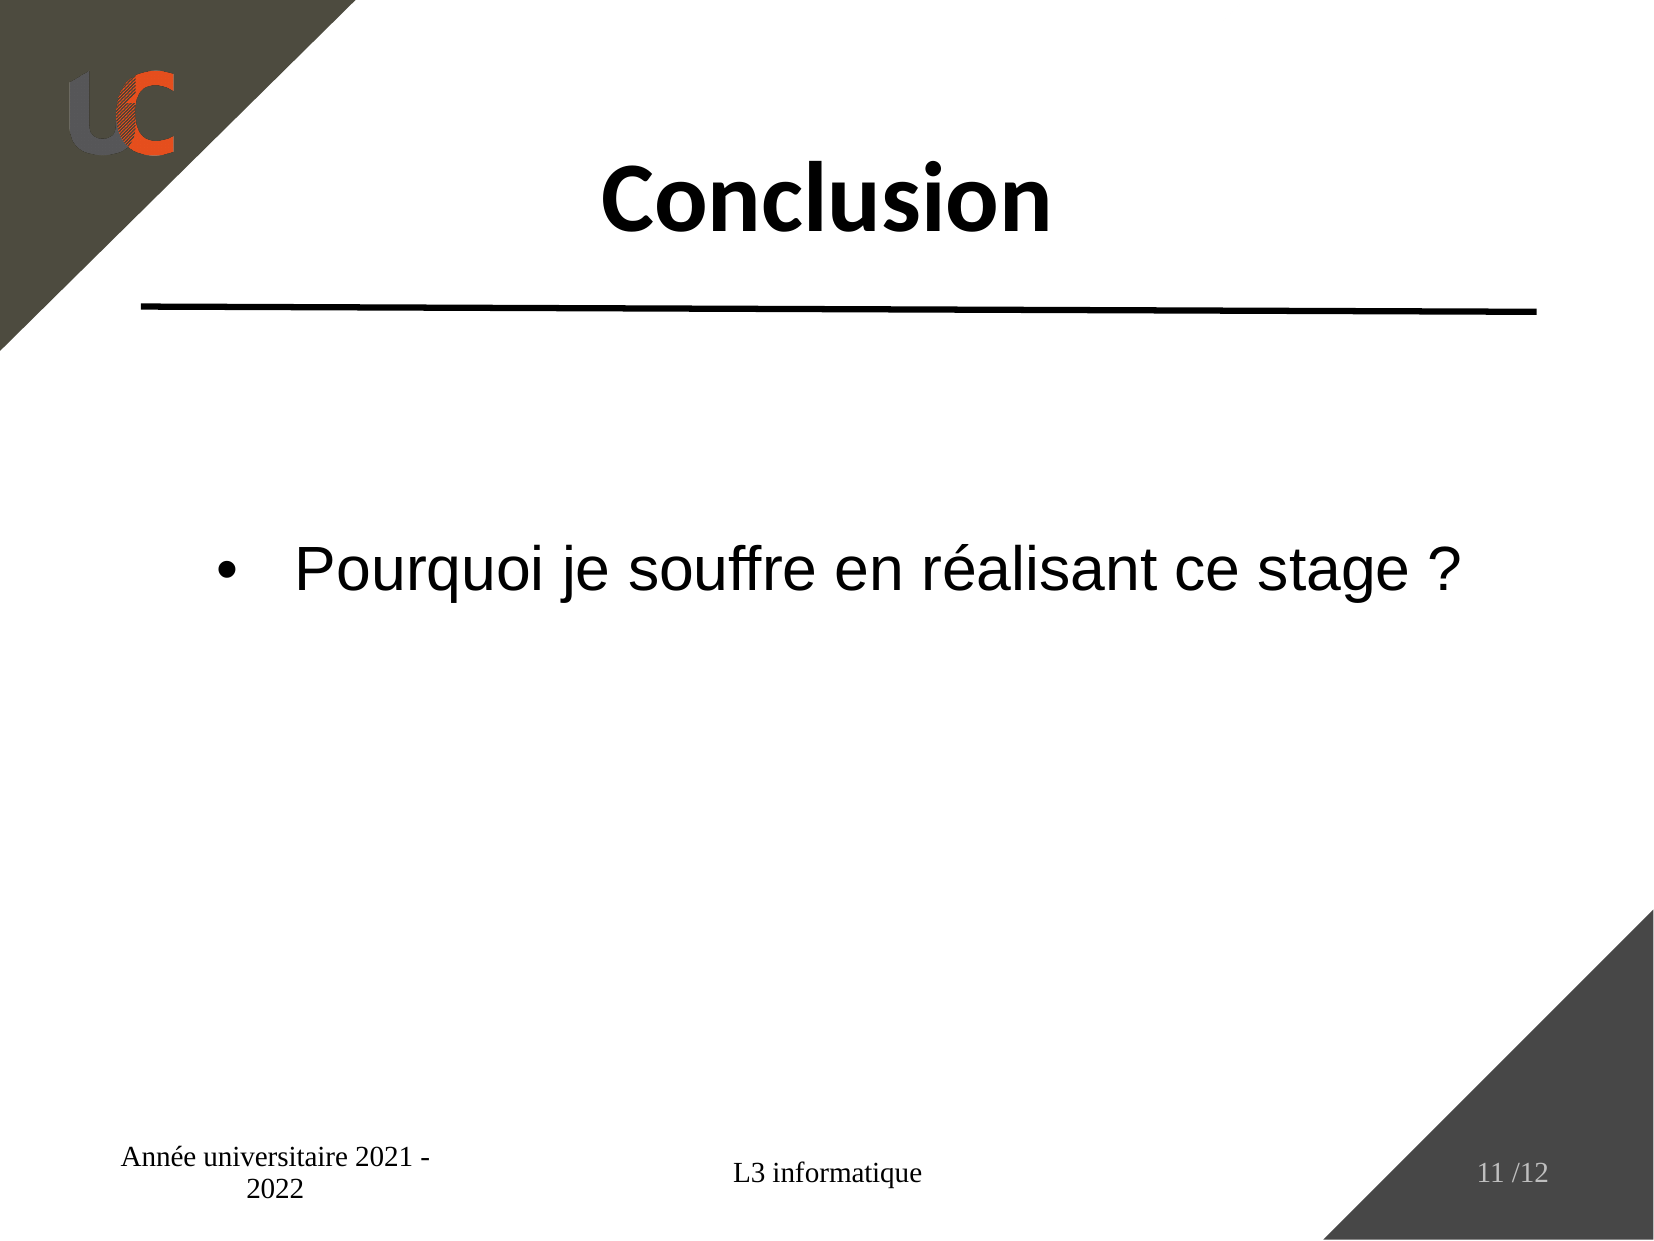

# Conclusion
Pourquoi je souffre en réalisant ce stage ?
Année universitaire 2021 - 2022
L3 informatique